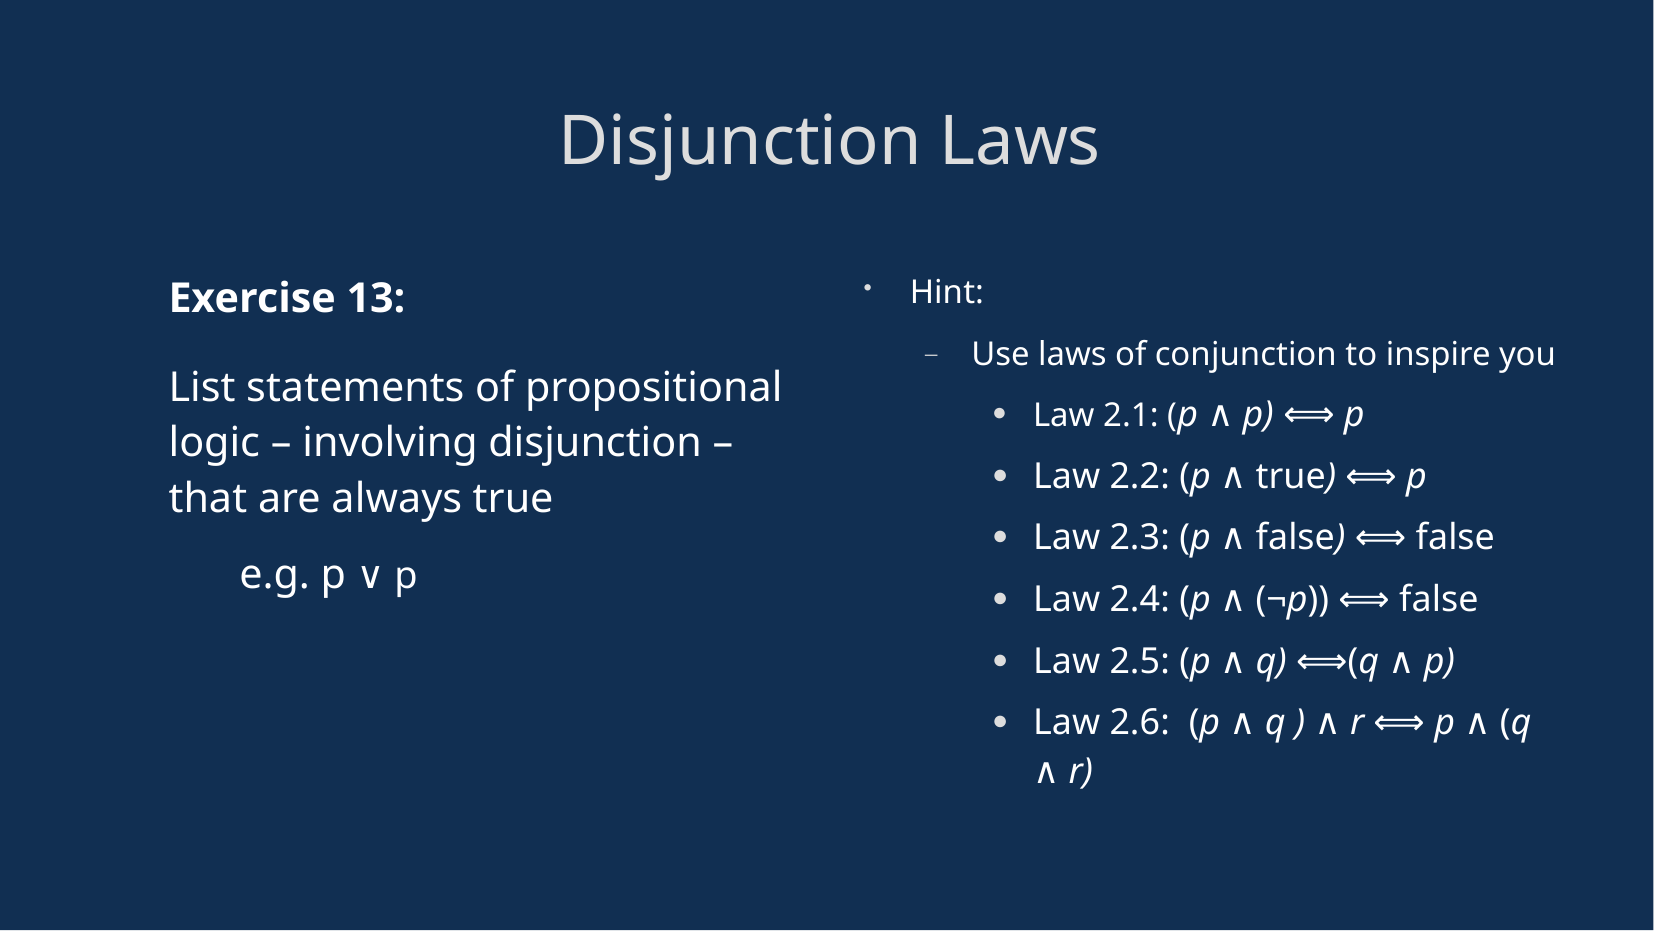

Disjunction Laws
# Exercise 13:
List statements of propositional logic – involving disjunction – that are always true
e.g. p ∨ p
Hint:
Use laws of conjunction to inspire you
Law 2.1: (p ∧ p) ⟺ p
Law 2.2: (p ∧ true) ⟺ p
Law 2.3: (p ∧ false) ⟺ false
Law 2.4: (p ∧ (¬p)) ⟺ false
Law 2.5: (p ∧ q) ⟺(q ∧ p)
Law 2.6: (p ∧ q ) ∧ r ⟺ p ∧ (q ∧ r)